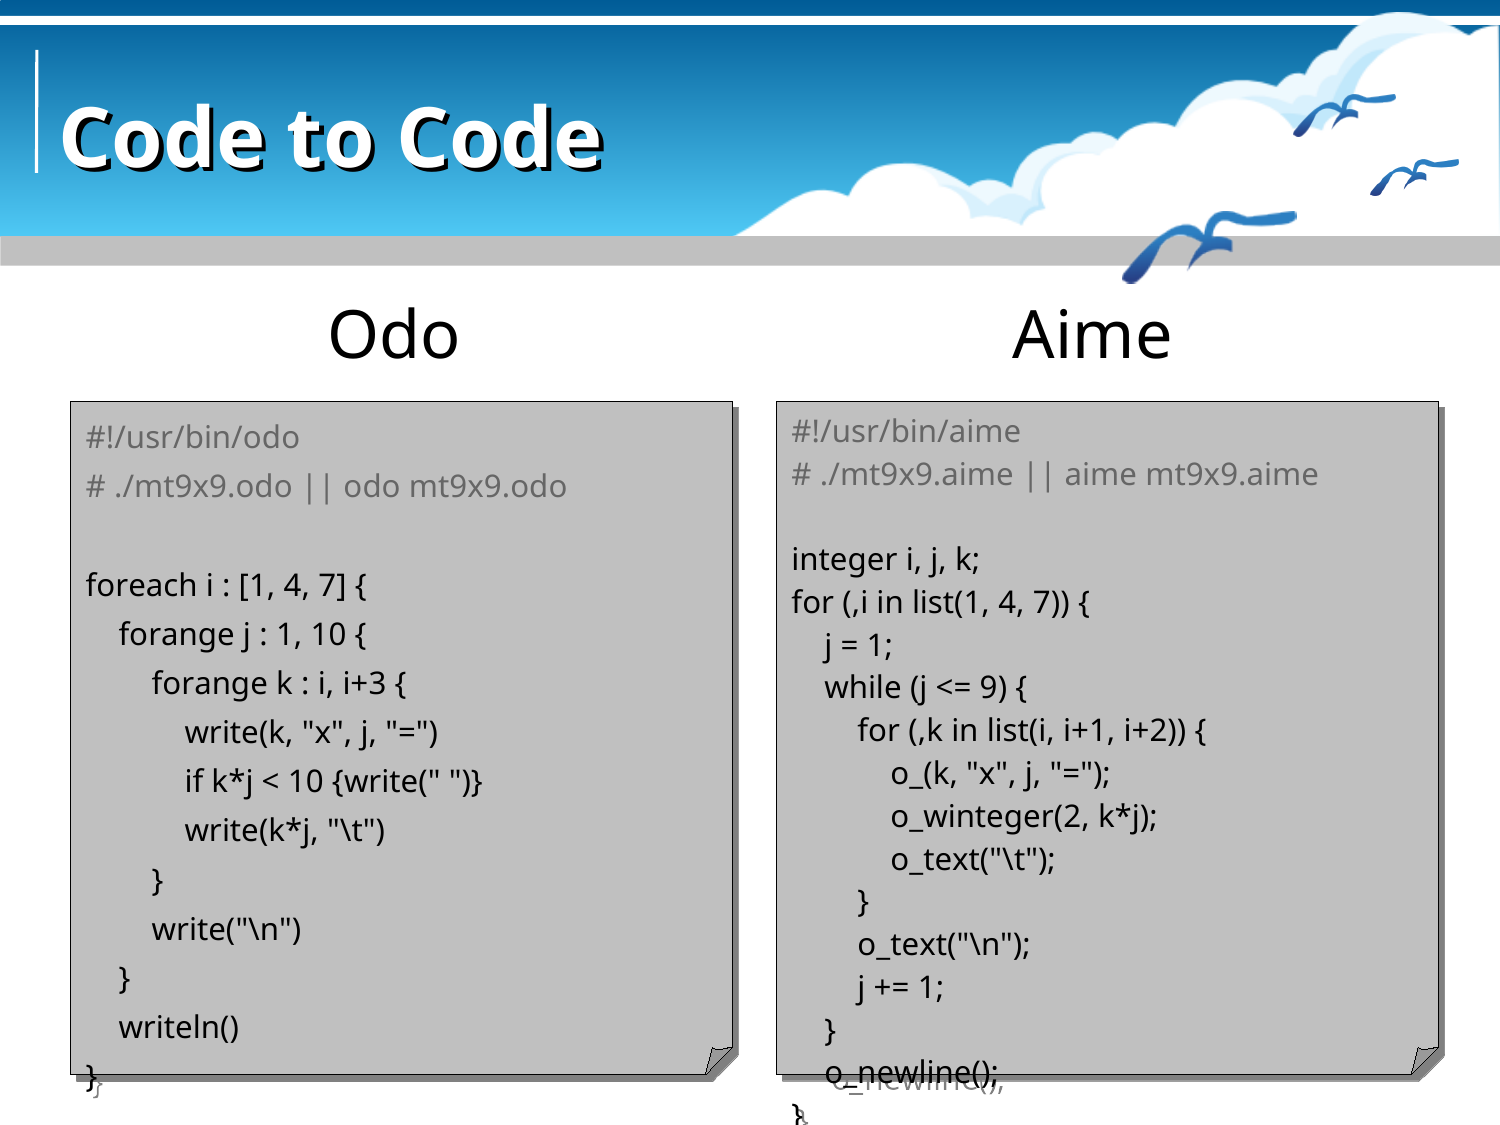

# Code to Code
Aime
Odo
#!/usr/bin/odo
# ./mt9x9.odo || odo mt9x9.odo
foreach i : [1, 4, 7] {
 forange j : 1, 10 {
 forange k : i, i+3 {
 write(k, "x", j, "=")
 if k*j < 10 {write(" ")}
 write(k*j, "\t")
 }
 write("\n")
 }
 writeln()
}
#!/usr/bin/aime
# ./mt9x9.aime || aime mt9x9.aime
integer i, j, k;
for (,i in list(1, 4, 7)) {
 j = 1;
 while (j <= 9) {
 for (,k in list(i, i+1, i+2)) {
 o_(k, "x", j, "=");
 o_winteger(2, k*j);
 o_text("\t");
 }
 o_text("\n");
 j += 1;
 }
 o_newline();
}